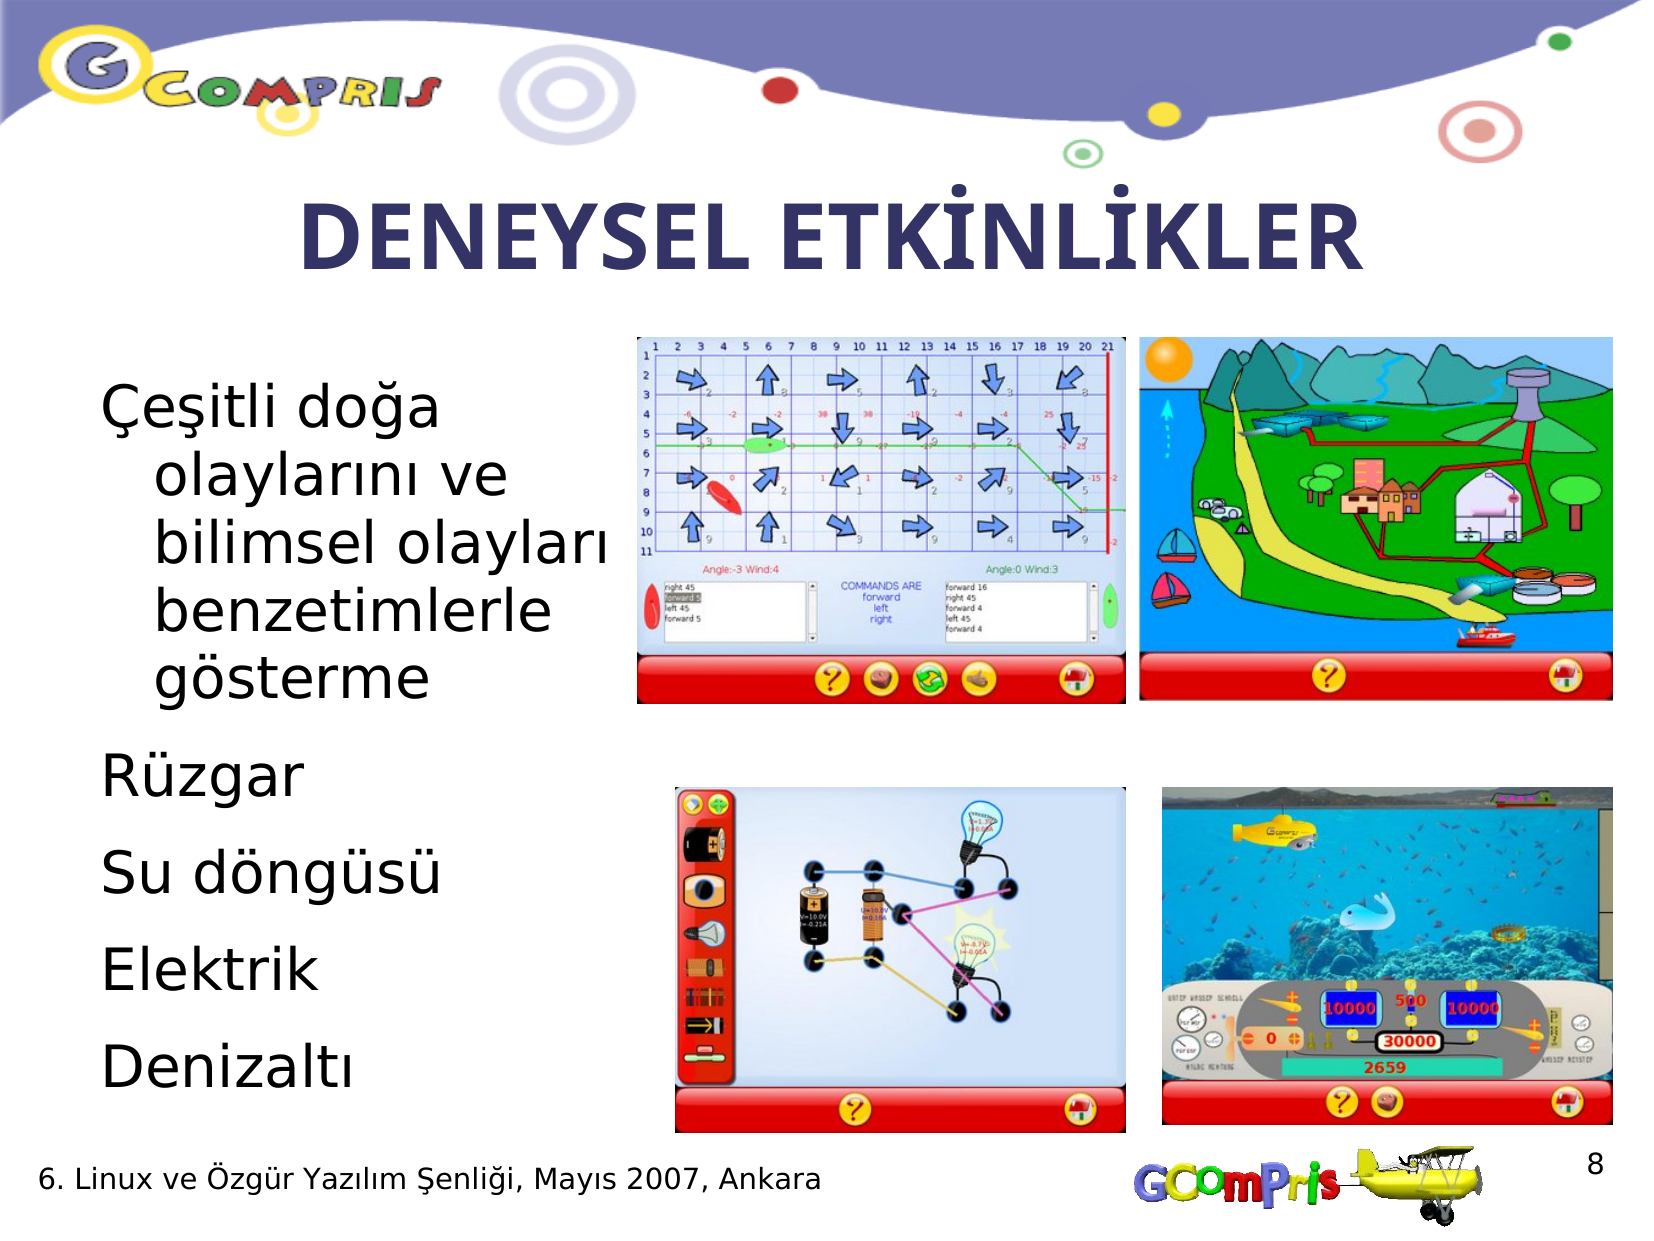

# DENEYSEL ETKİNLİKLER
Çeşitli doğa olaylarını ve bilimsel olayları benzetimlerle gösterme
Rüzgar
Su döngüsü
Elektrik
Denizaltı